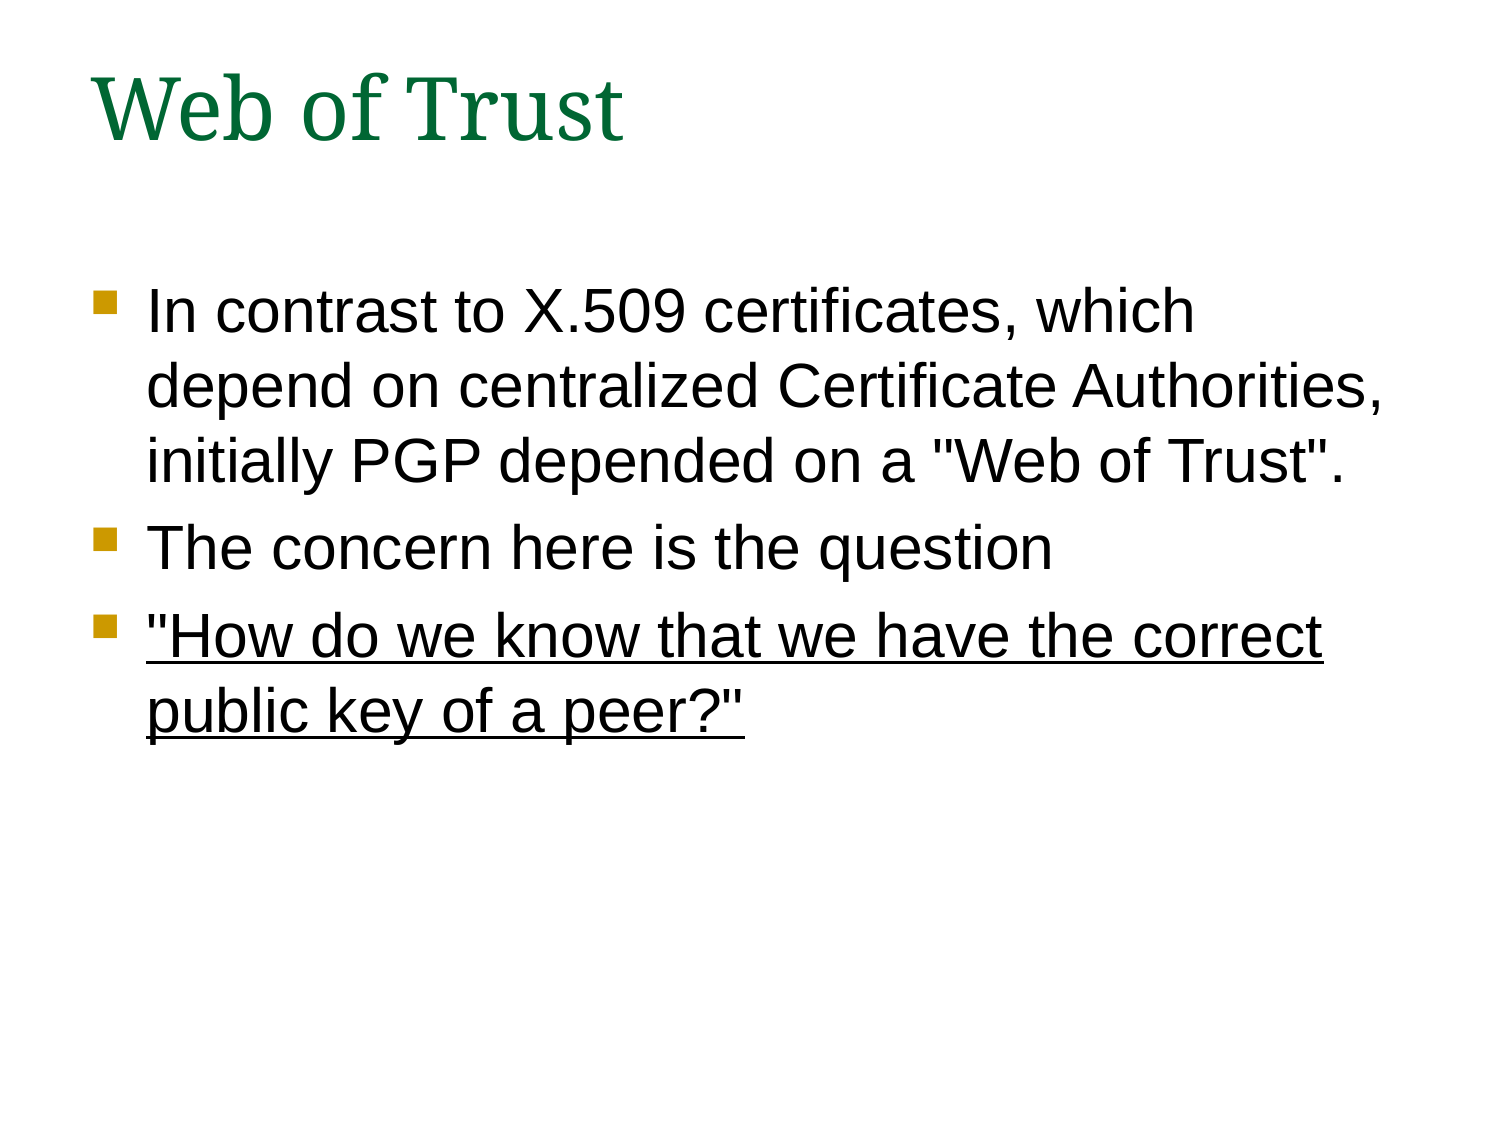

# Web of Trust
In contrast to X.509 certificates, which depend on centralized Certificate Authorities, initially PGP depended on a "Web of Trust".
The concern here is the question
"How do we know that we have the correct public key of a peer?"